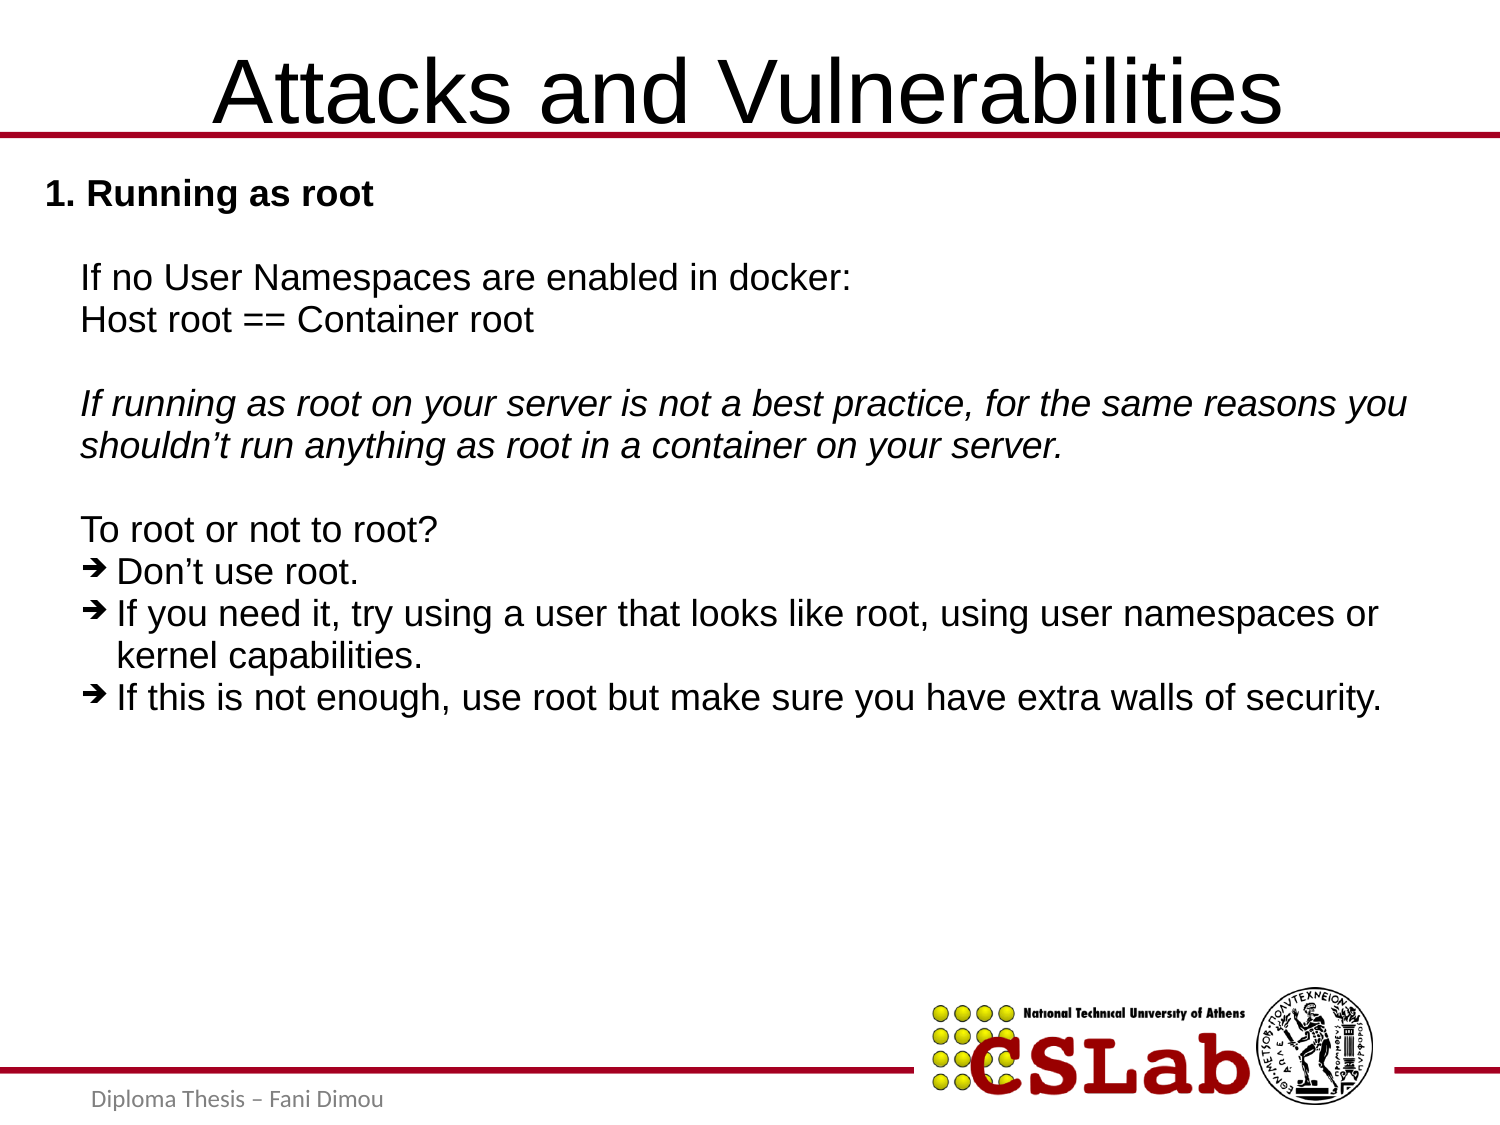

Attacks and Vulnerabilities
1. Running as root
If no User Namespaces are enabled in docker:
Host root == Container root
If running as root on your server is not a best practice, for the same reasons you shouldn’t run anything as root in a container on your server.
To root or not to root?
Don’t use root.
If you need it, try using a user that looks like root, using user namespaces or kernel capabilities.
If this is not enough, use root but make sure you have extra walls of security.